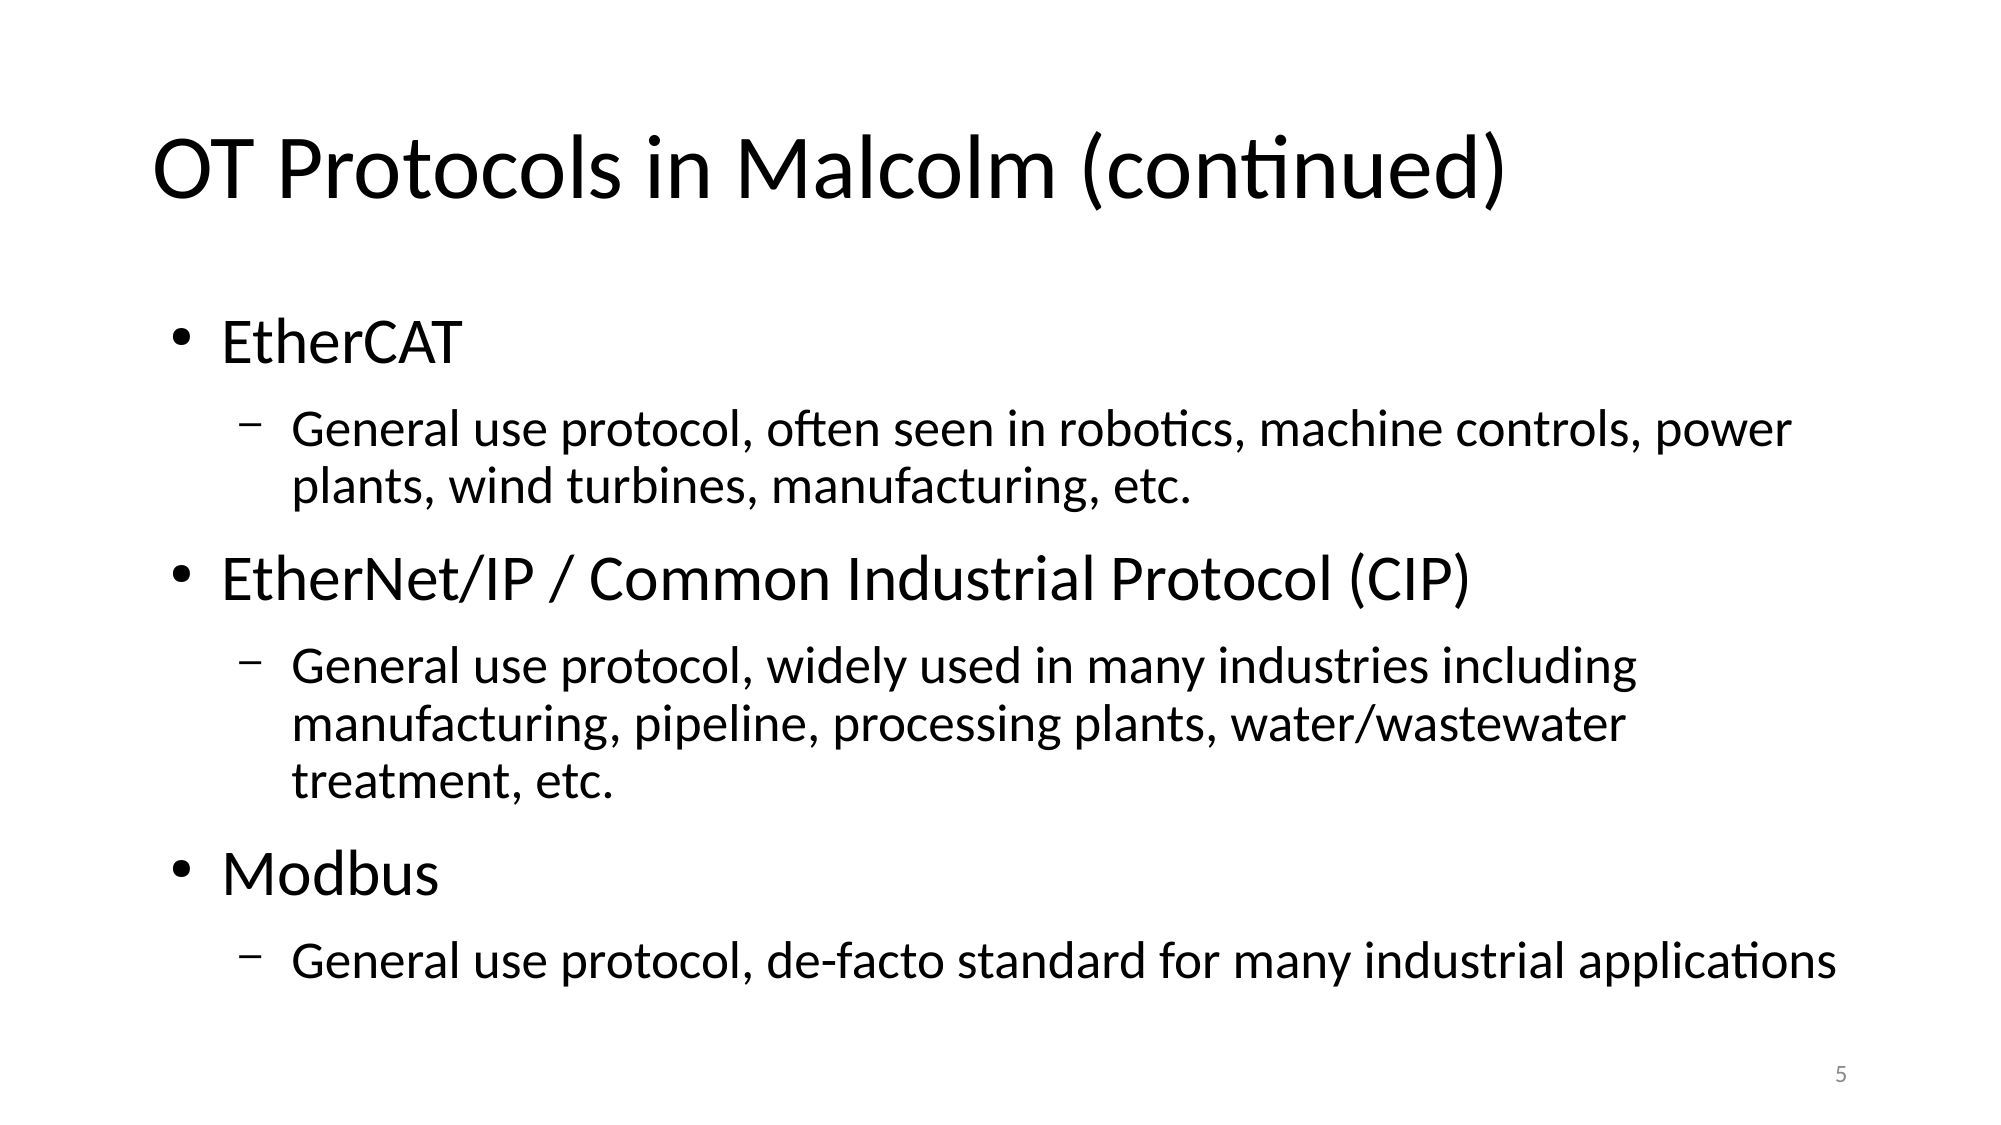

# OT Protocols in Malcolm (continued)
EtherCAT
General use protocol, often seen in robotics, machine controls, power plants, wind turbines, manufacturing, etc.
EtherNet/IP / Common Industrial Protocol (CIP)
General use protocol, widely used in many industries including manufacturing, pipeline, processing plants, water/wastewater treatment, etc.
Modbus
General use protocol, de-facto standard for many industrial applications